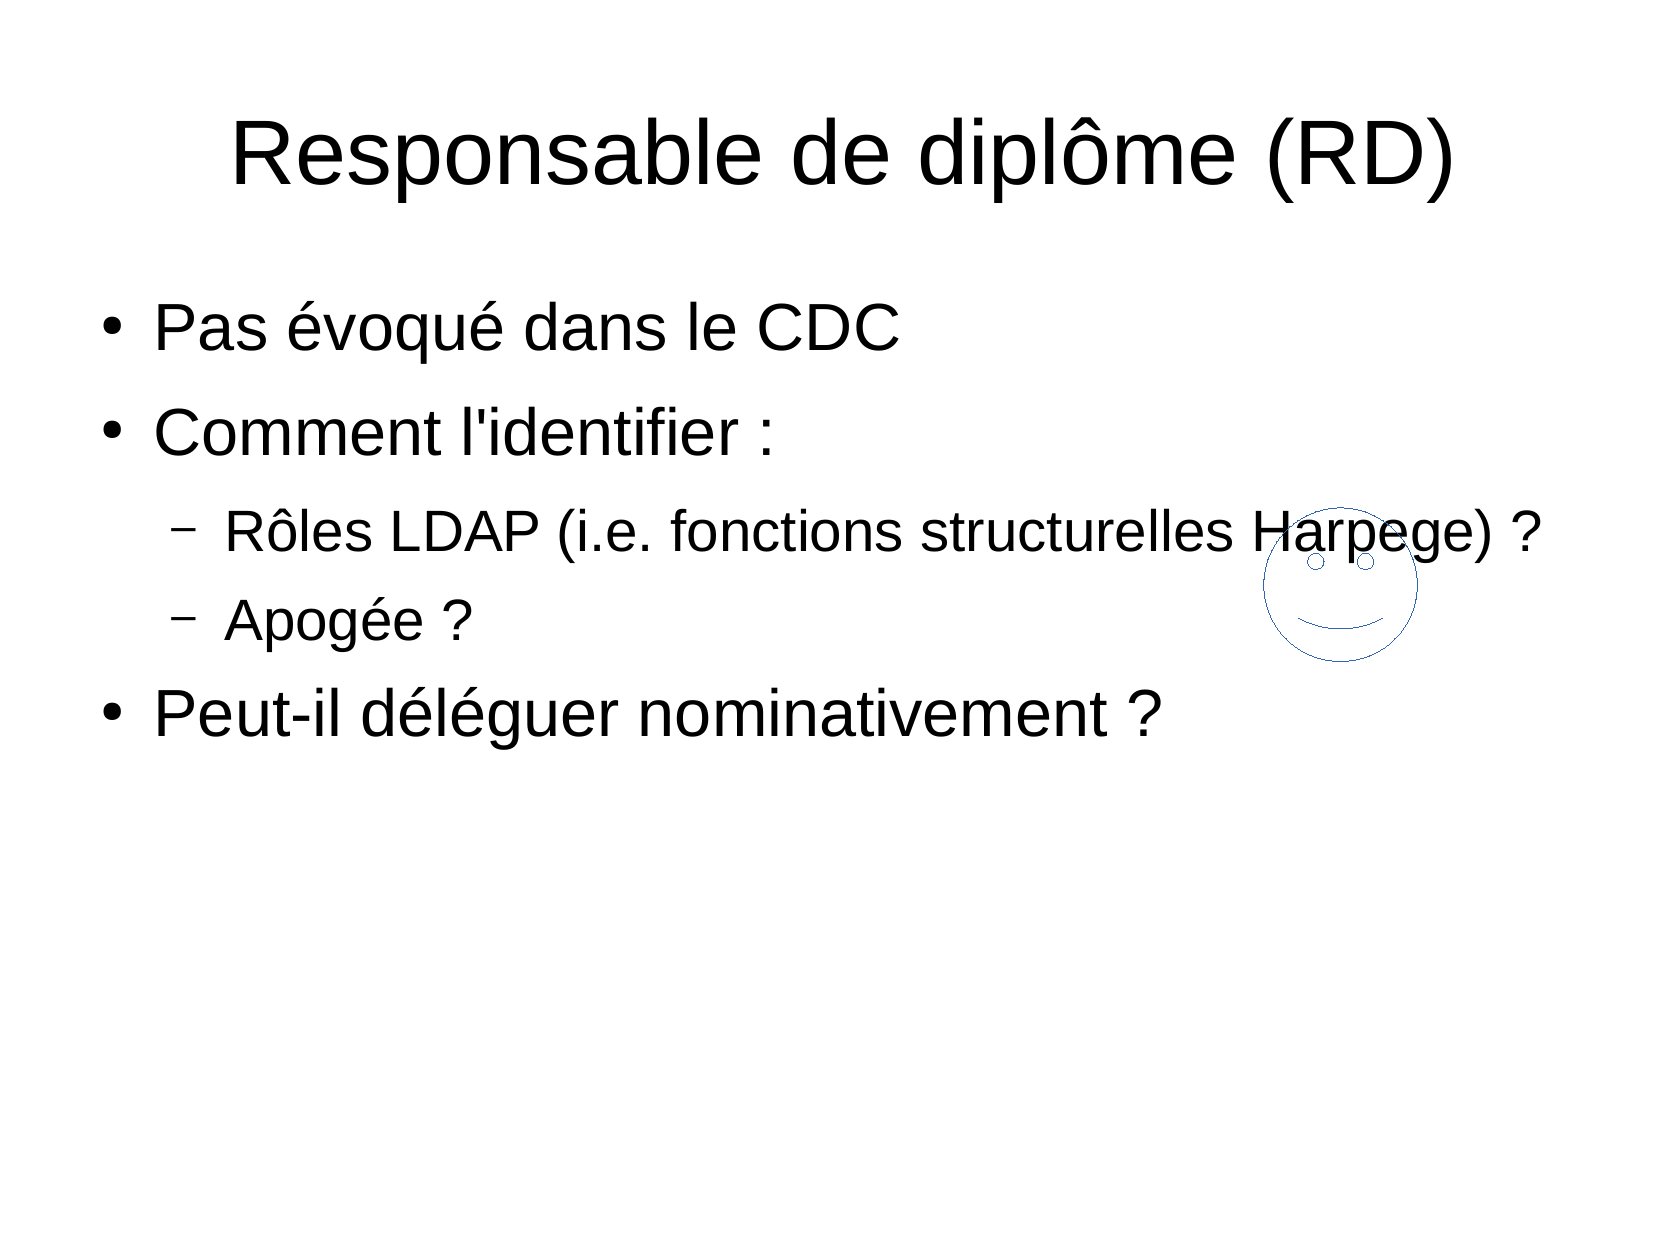

# Responsable de diplôme (RD)
Pas évoqué dans le CDC
Comment l'identifier :
Rôles LDAP (i.e. fonctions structurelles Harpege) ?
Apogée ?
Peut-il déléguer nominativement ?